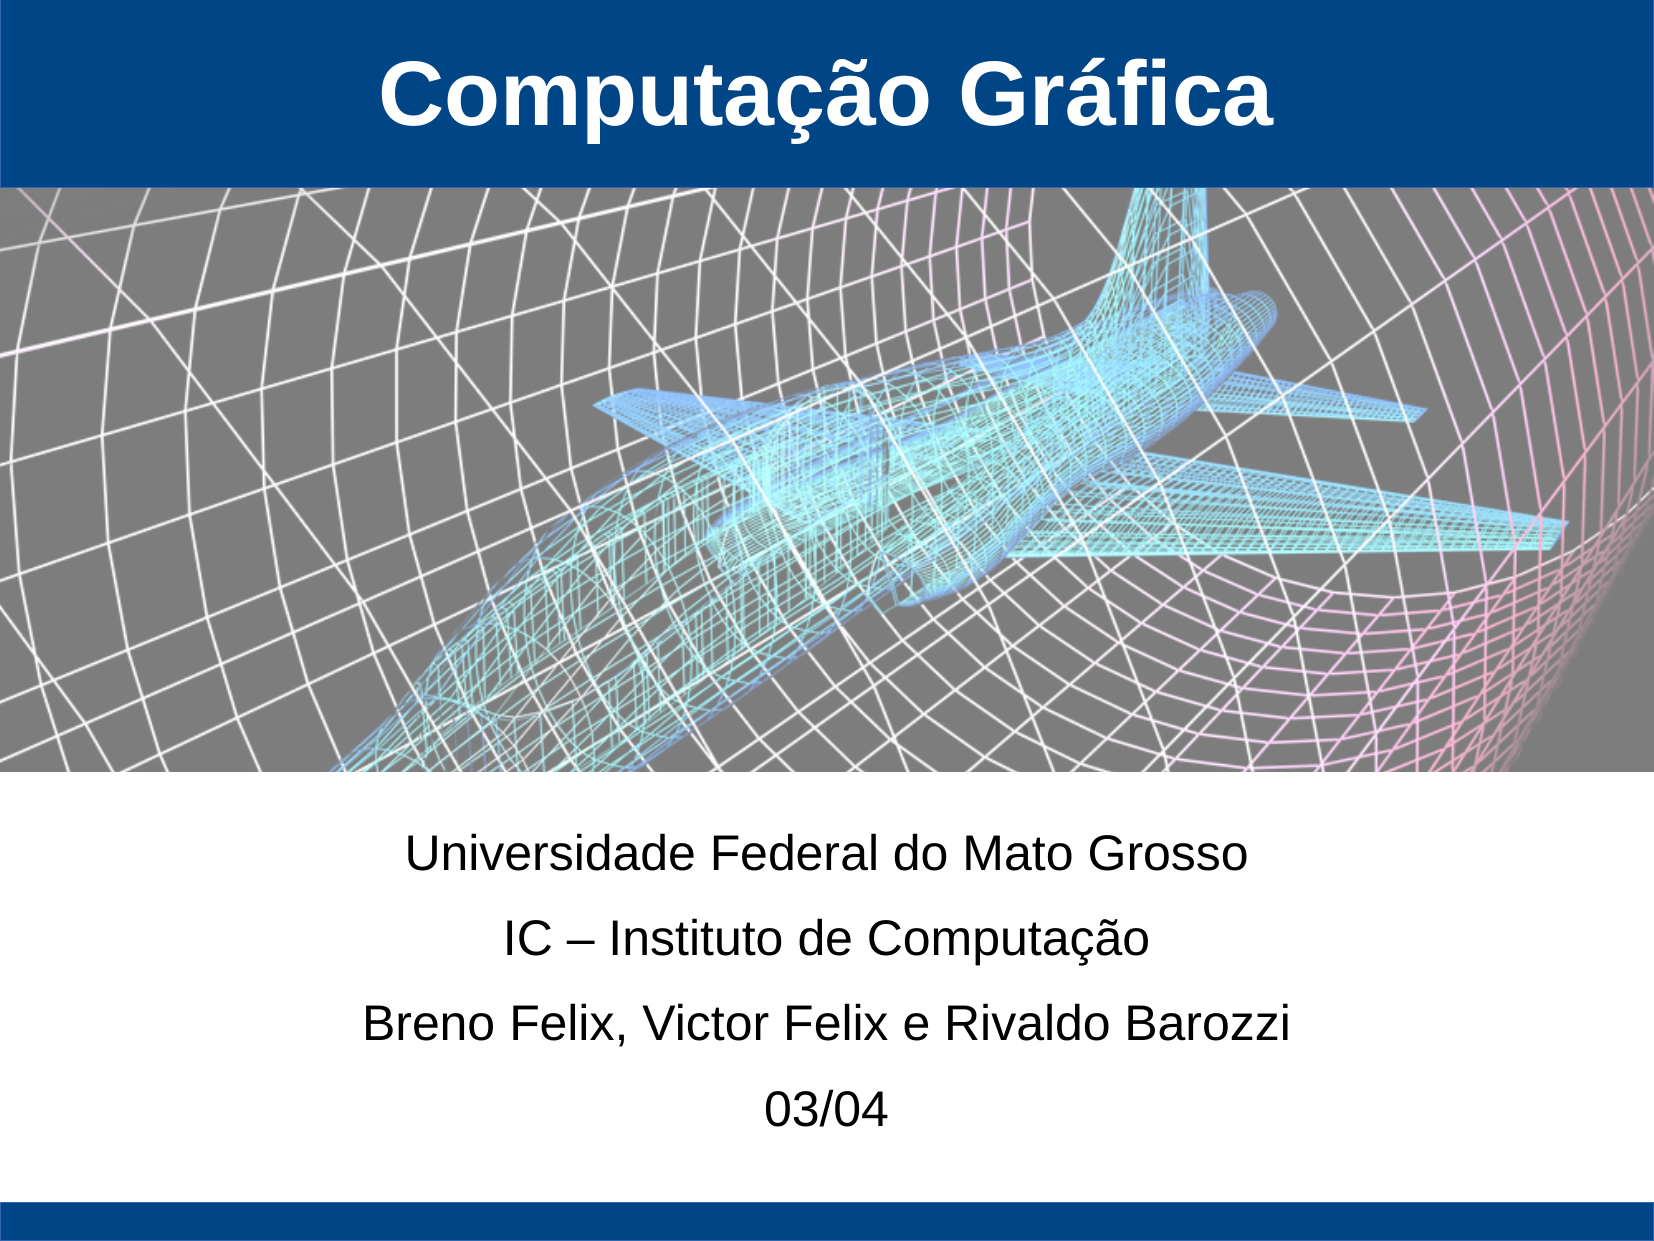

# Computação Gráfica
Universidade Federal do Mato Grosso
IC – Instituto de Computação
Breno Felix, Victor Felix e Rivaldo Barozzi
03/04